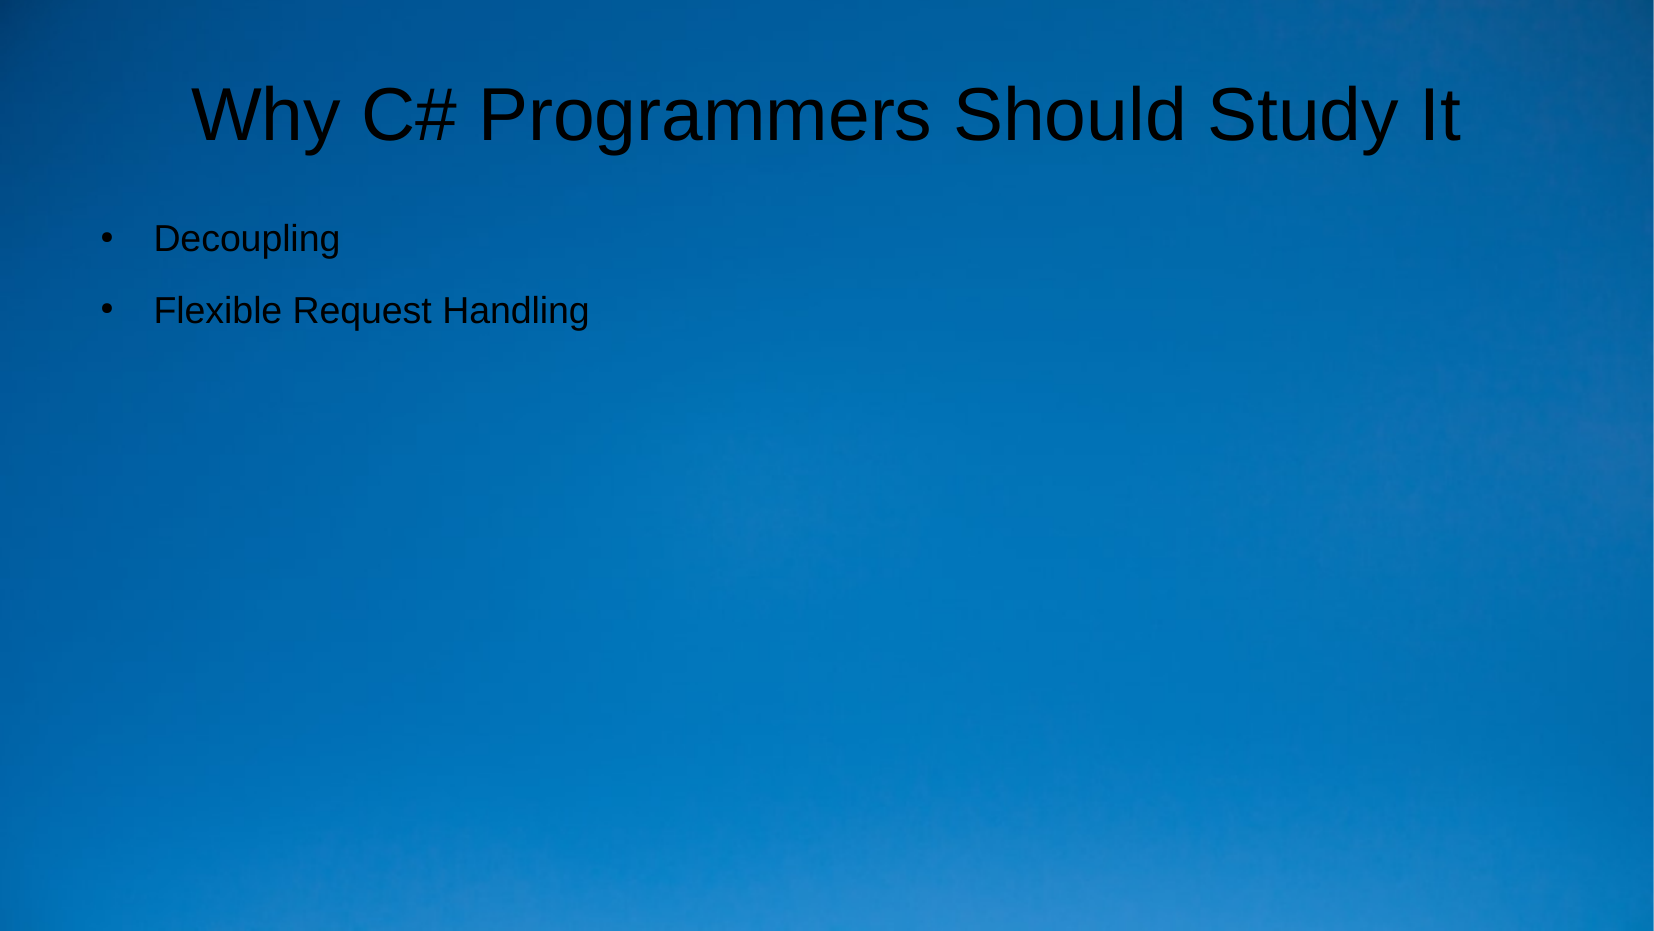

# Why C# Programmers Should Study It
Decoupling
Flexible Request Handling